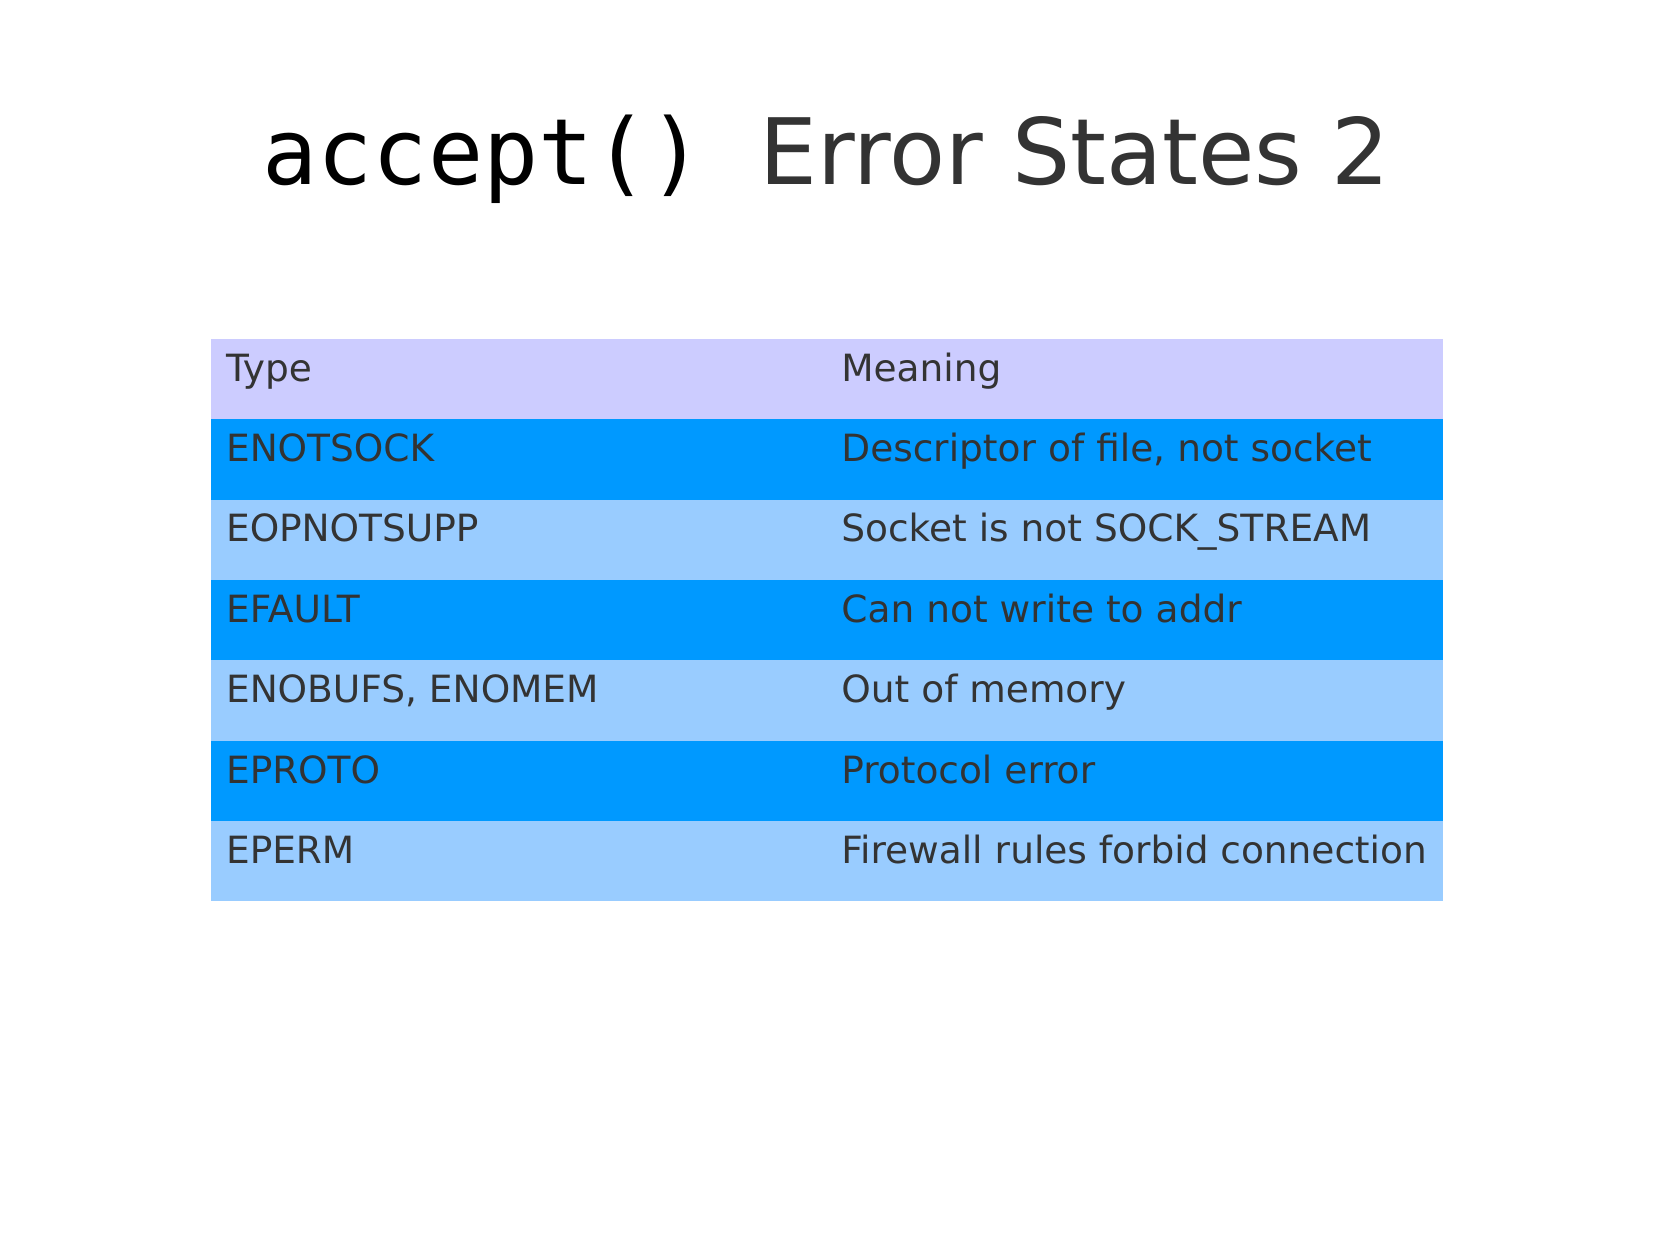

# accept() Error States 2
| Type | Meaning |
| --- | --- |
| ENOTSOCK | Descriptor of file, not socket |
| EOPNOTSUPP | Socket is not SOCK\_STREAM |
| EFAULT | Can not write to addr |
| ENOBUFS, ENOMEM | Out of memory |
| EPROTO | Protocol error |
| EPERM | Firewall rules forbid connection |